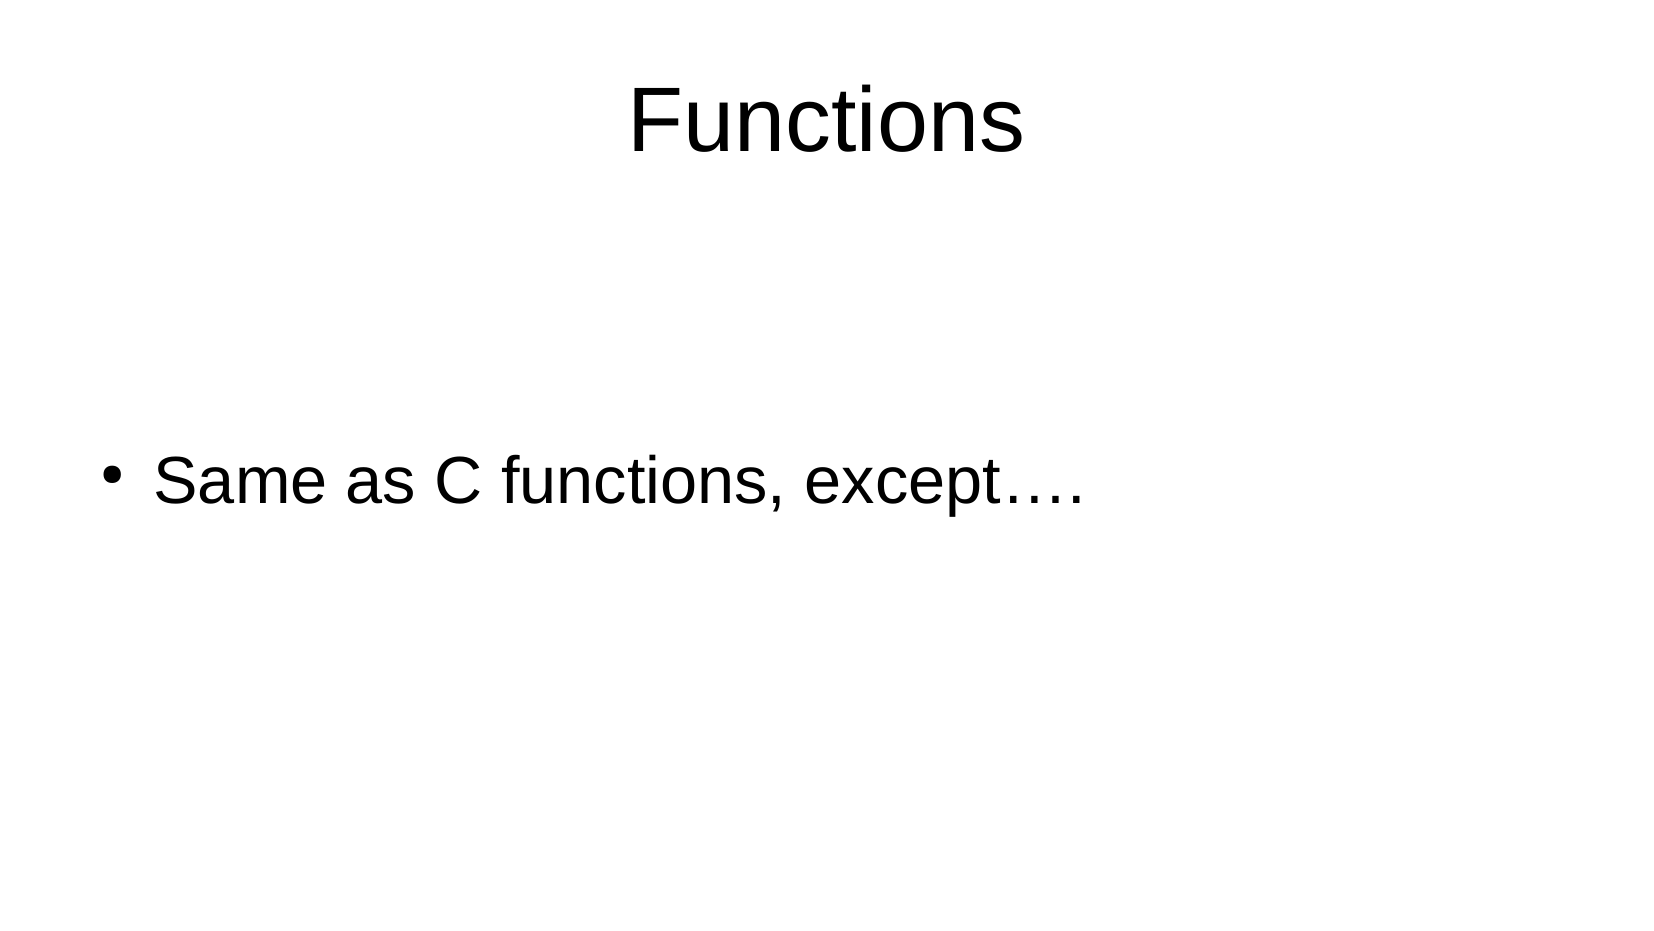

# Functions
Same as C functions, except….